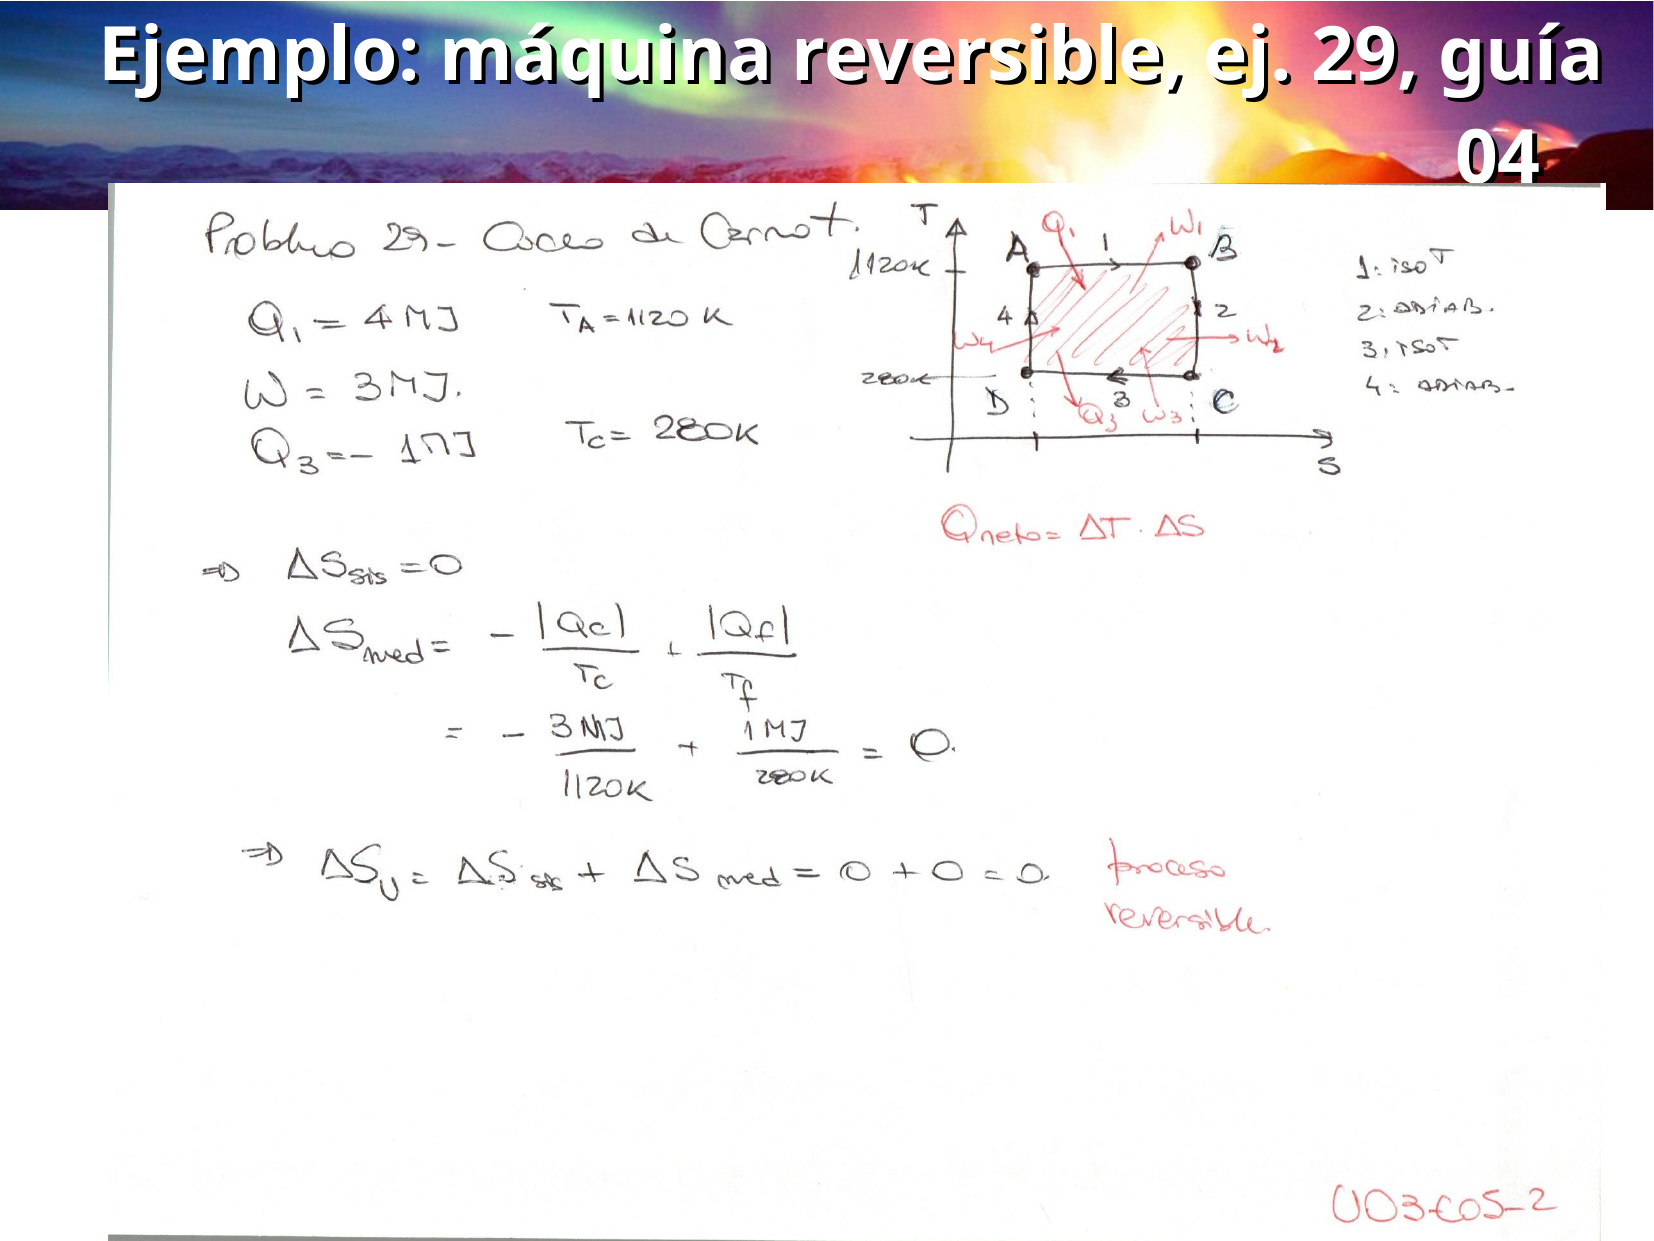

# Ejemplo: máquina reversible, ej. 29, guía 04
FÍSICA III B
23